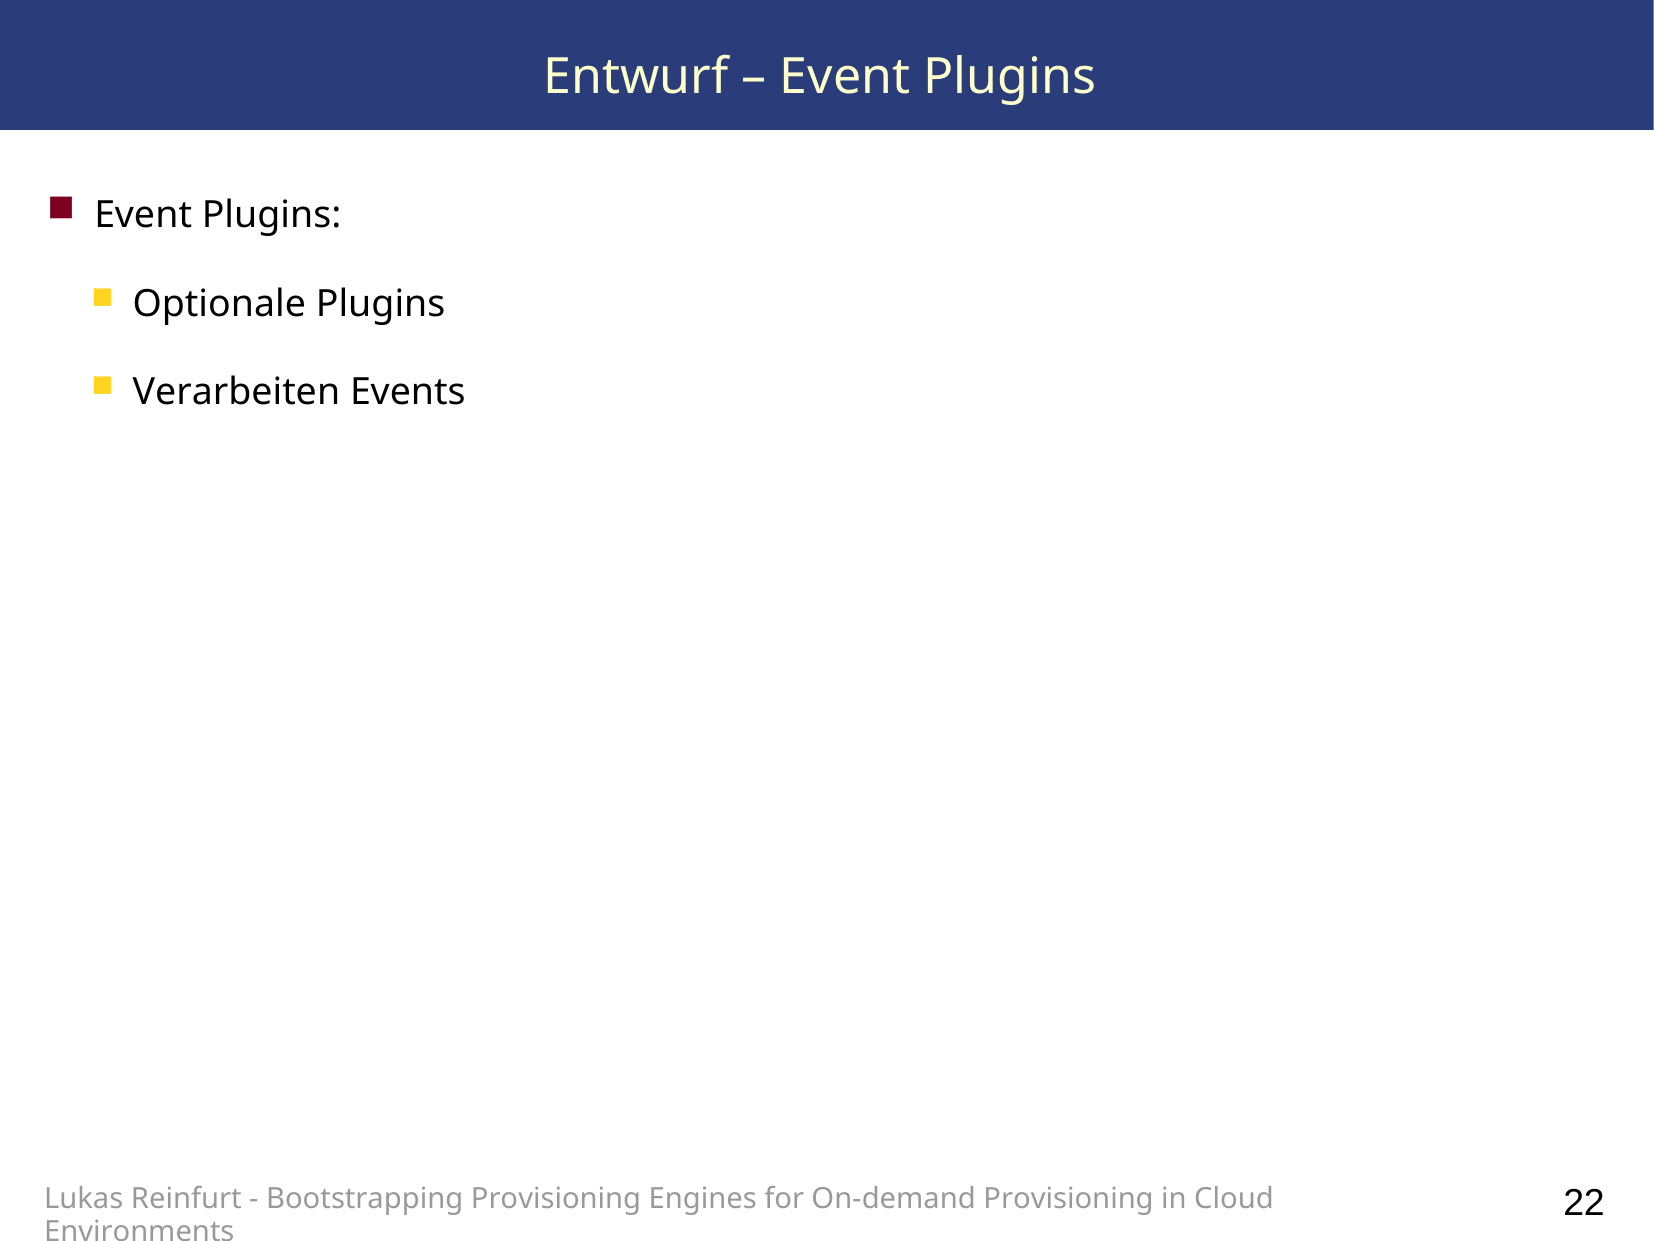

# Entwurf – Event Plugins
Event Plugins:
Optionale Plugins
Verarbeiten Events